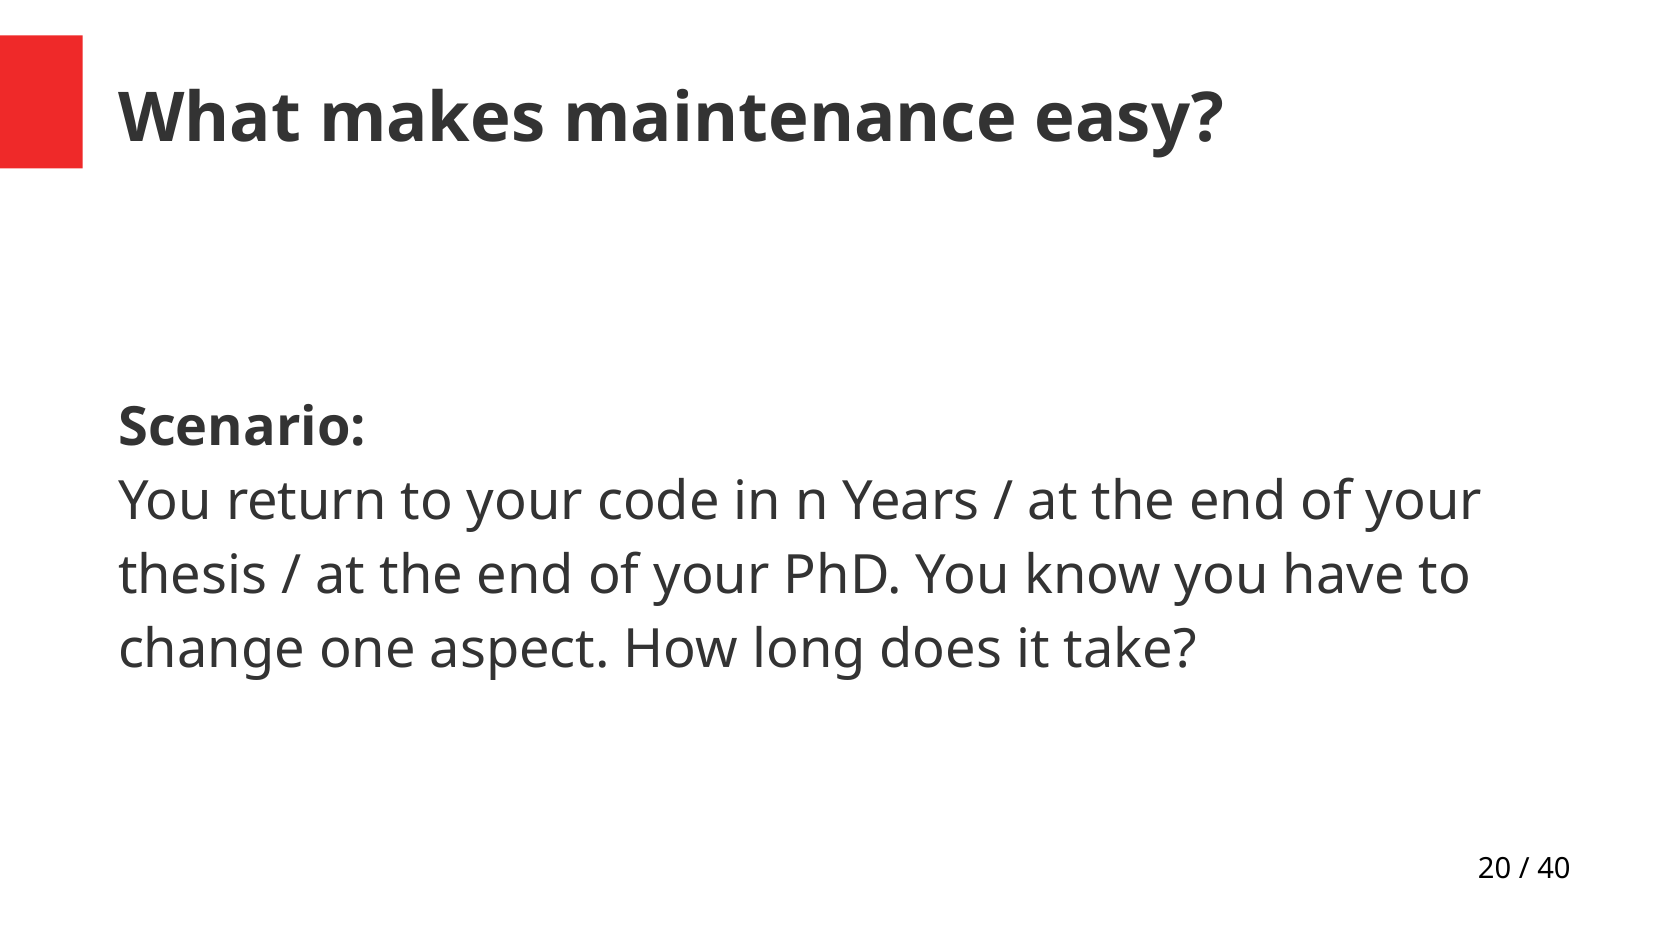

# What makes maintenance easy?
Scenario:
You return to your code in n Years / at the end of your thesis / at the end of your PhD. You know you have to change one aspect. How long does it take?
20